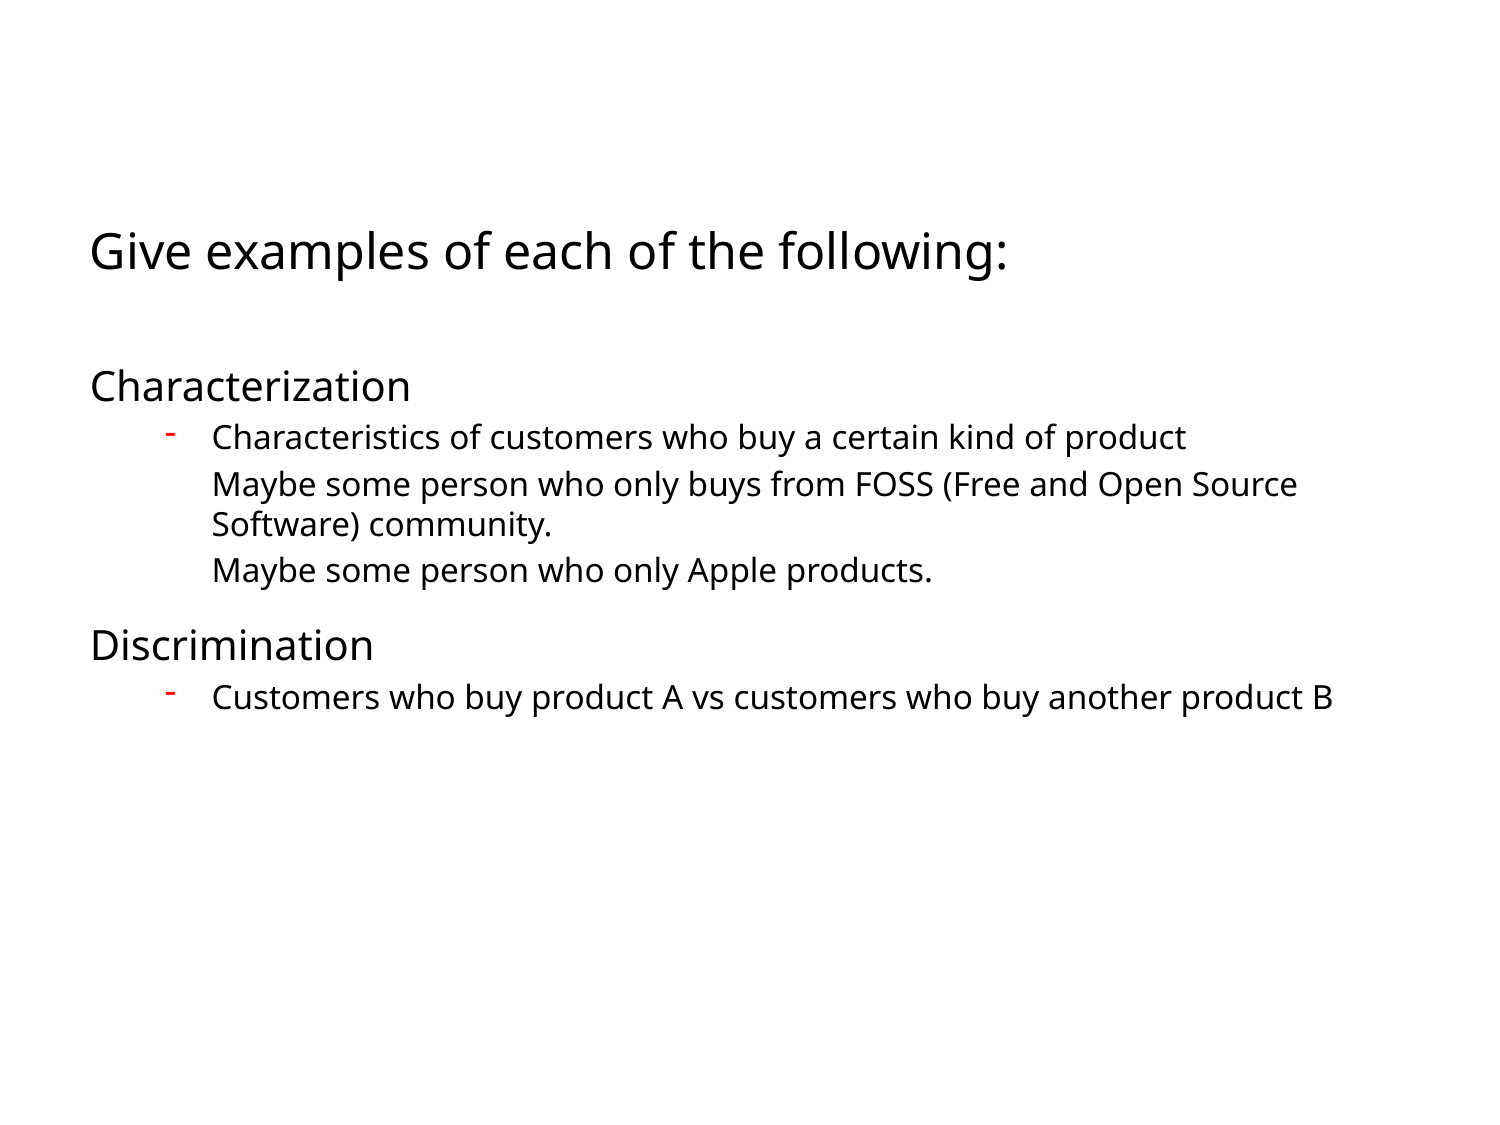

# Give examples of each of the following:
Characterization
Characteristics of customers who buy a certain kind of product
Maybe some person who only buys from FOSS (Free and Open Source Software) community.
Maybe some person who only Apple products.
Discrimination
Customers who buy product A vs customers who buy another product B